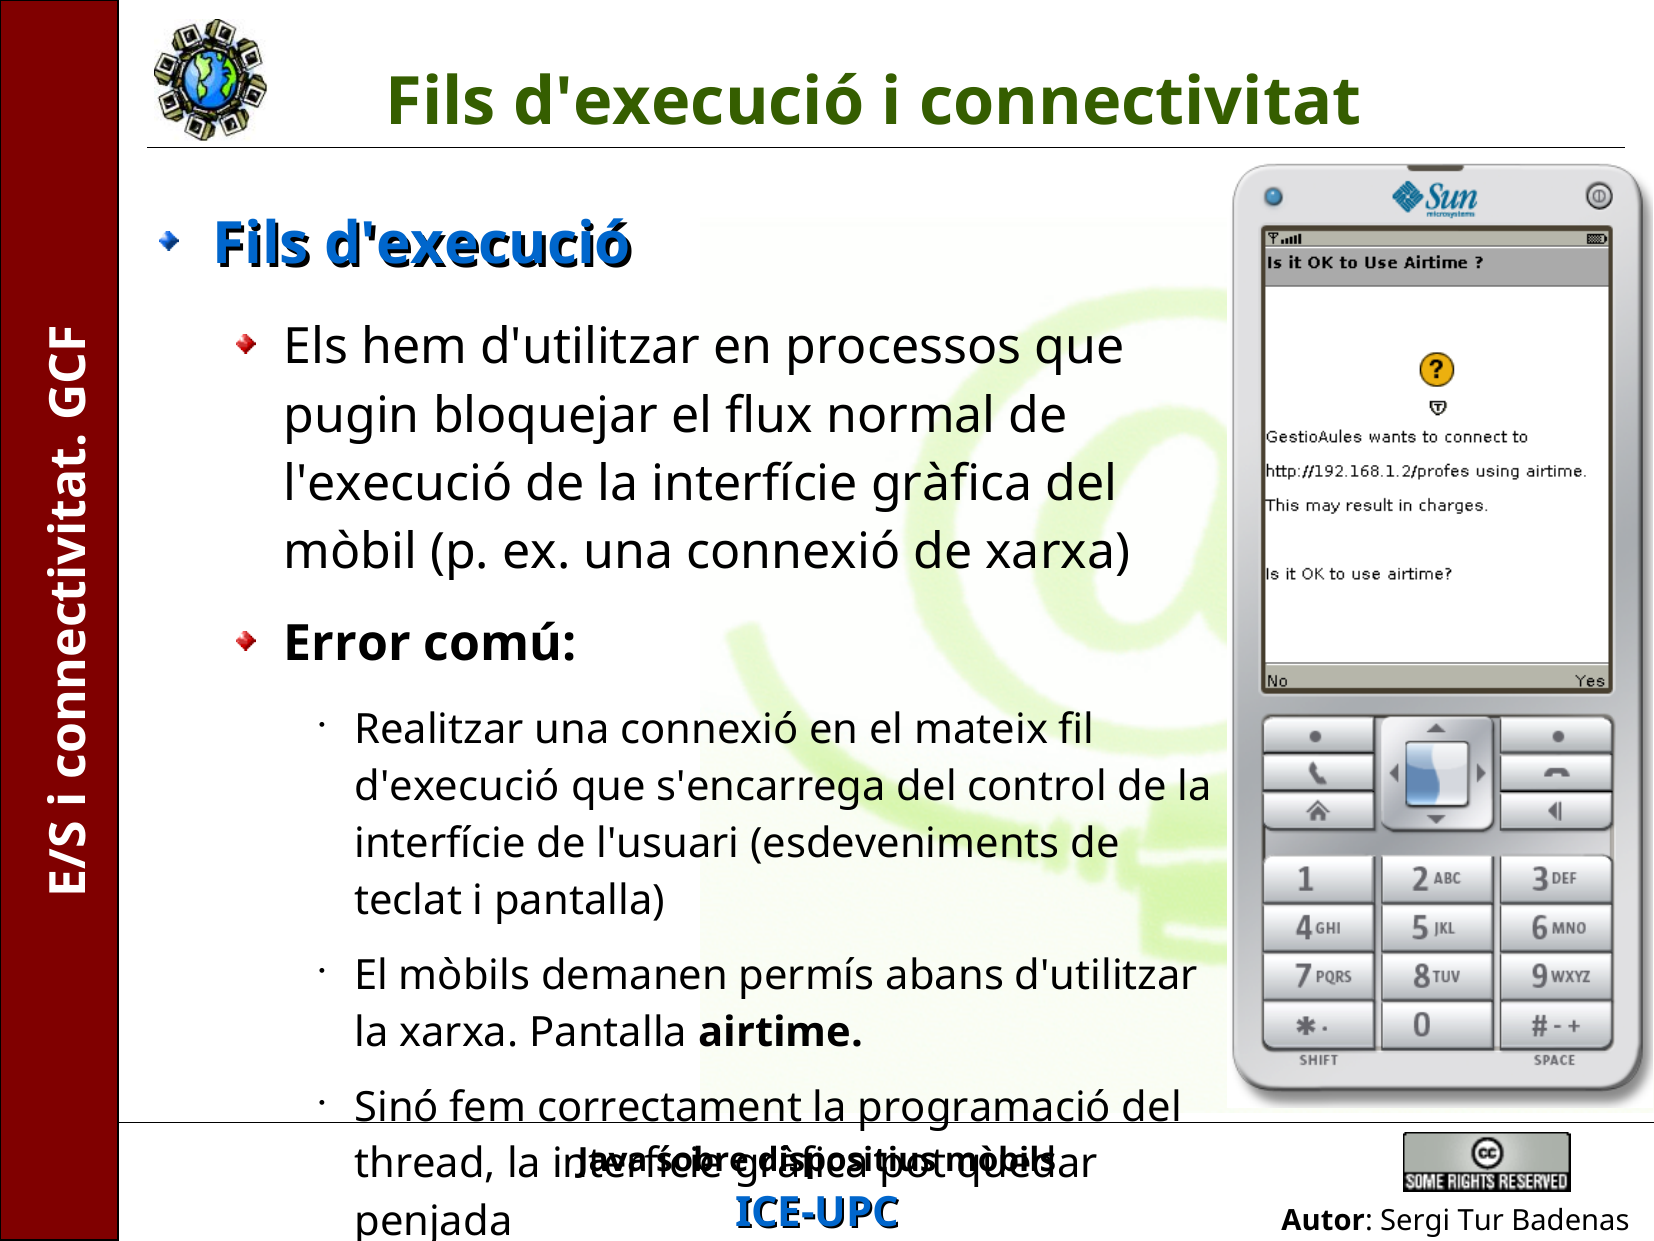

# Fils d'execució i connectivitat
Fils d'execució
Els hem d'utilitzar en processos que pugin bloquejar el flux normal de l'execució de la interfície gràfica del mòbil (p. ex. una connexió de xarxa)
Error comú:
Realitzar una connexió en el mateix fil d'execució que s'encarrega del control de la interfície de l'usuari (esdeveniments de teclat i pantalla)
El mòbils demanen permís abans d'utilitzar la xarxa. Pantalla airtime.
Sinó fem correctament la programació del thread, la interfície gràfica pot quedar penjada